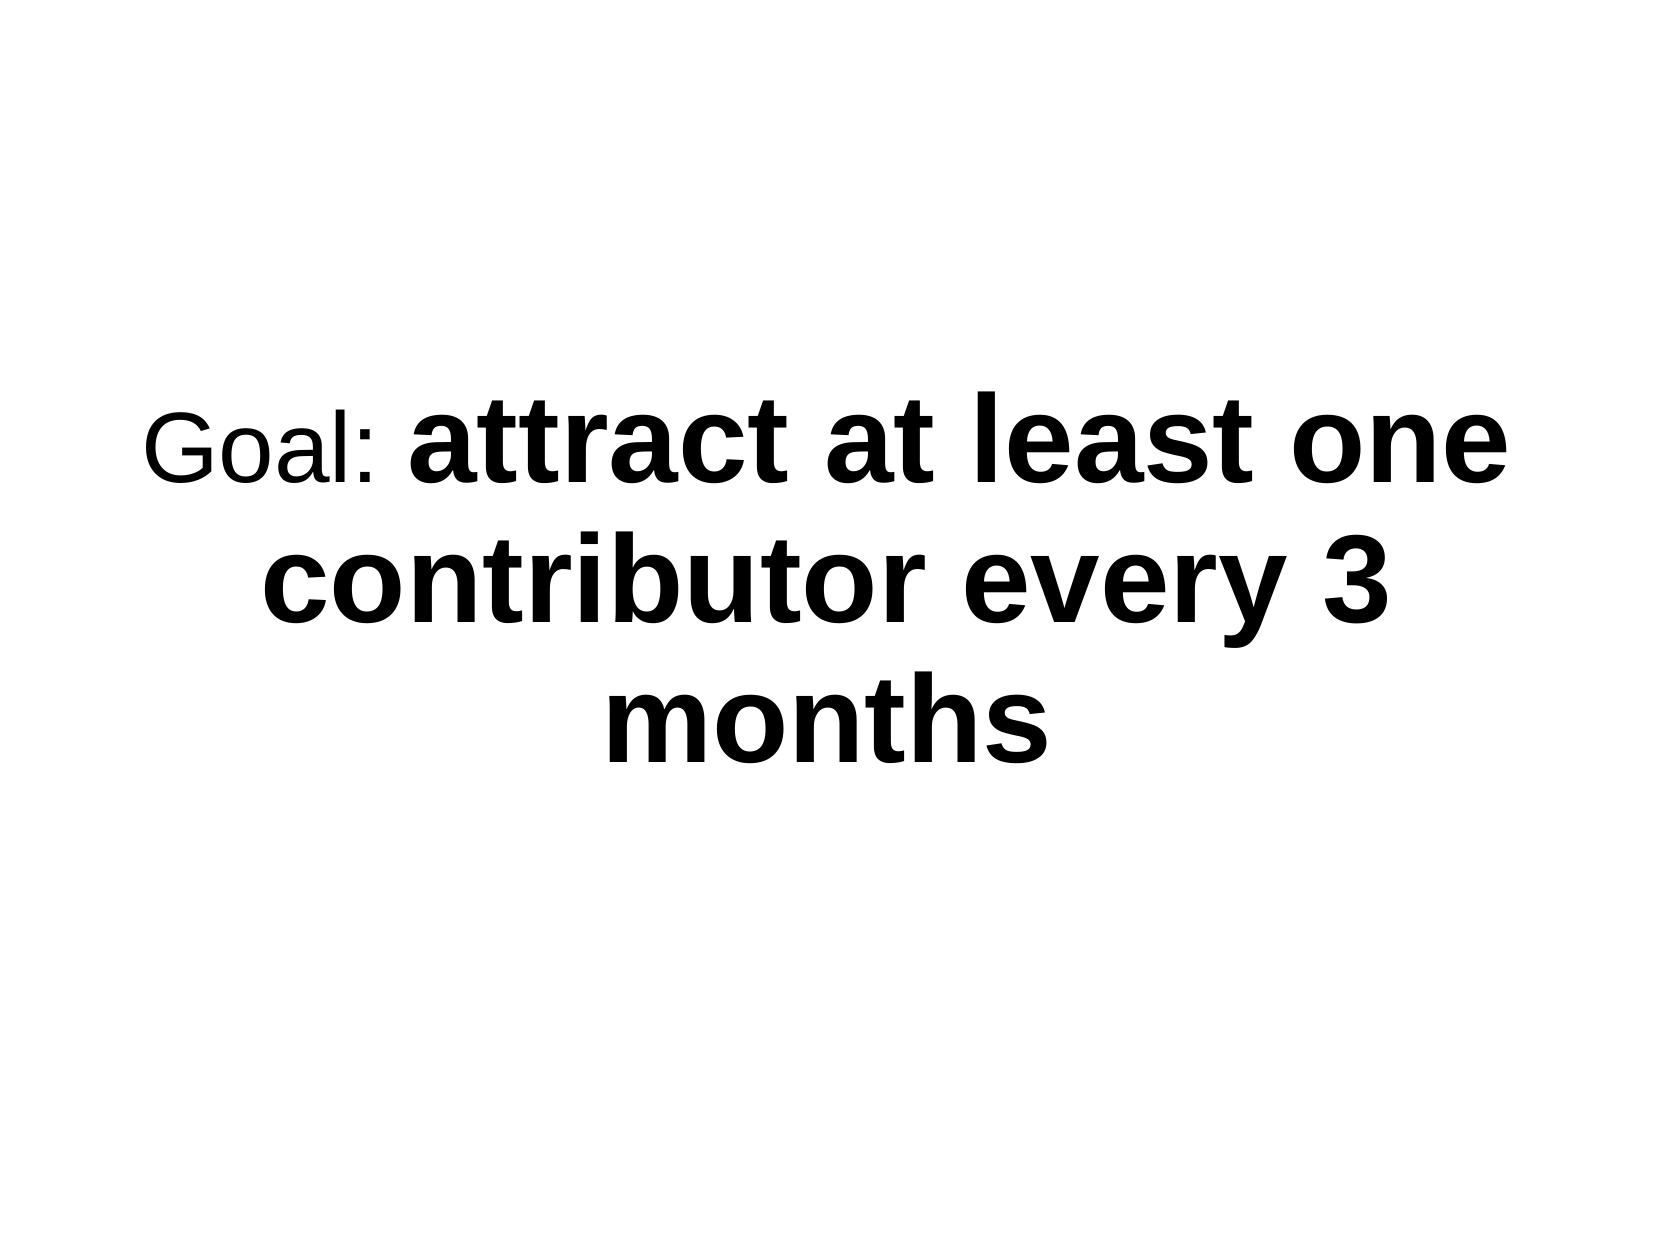

# Goal: attract at least one contributor every 3 months